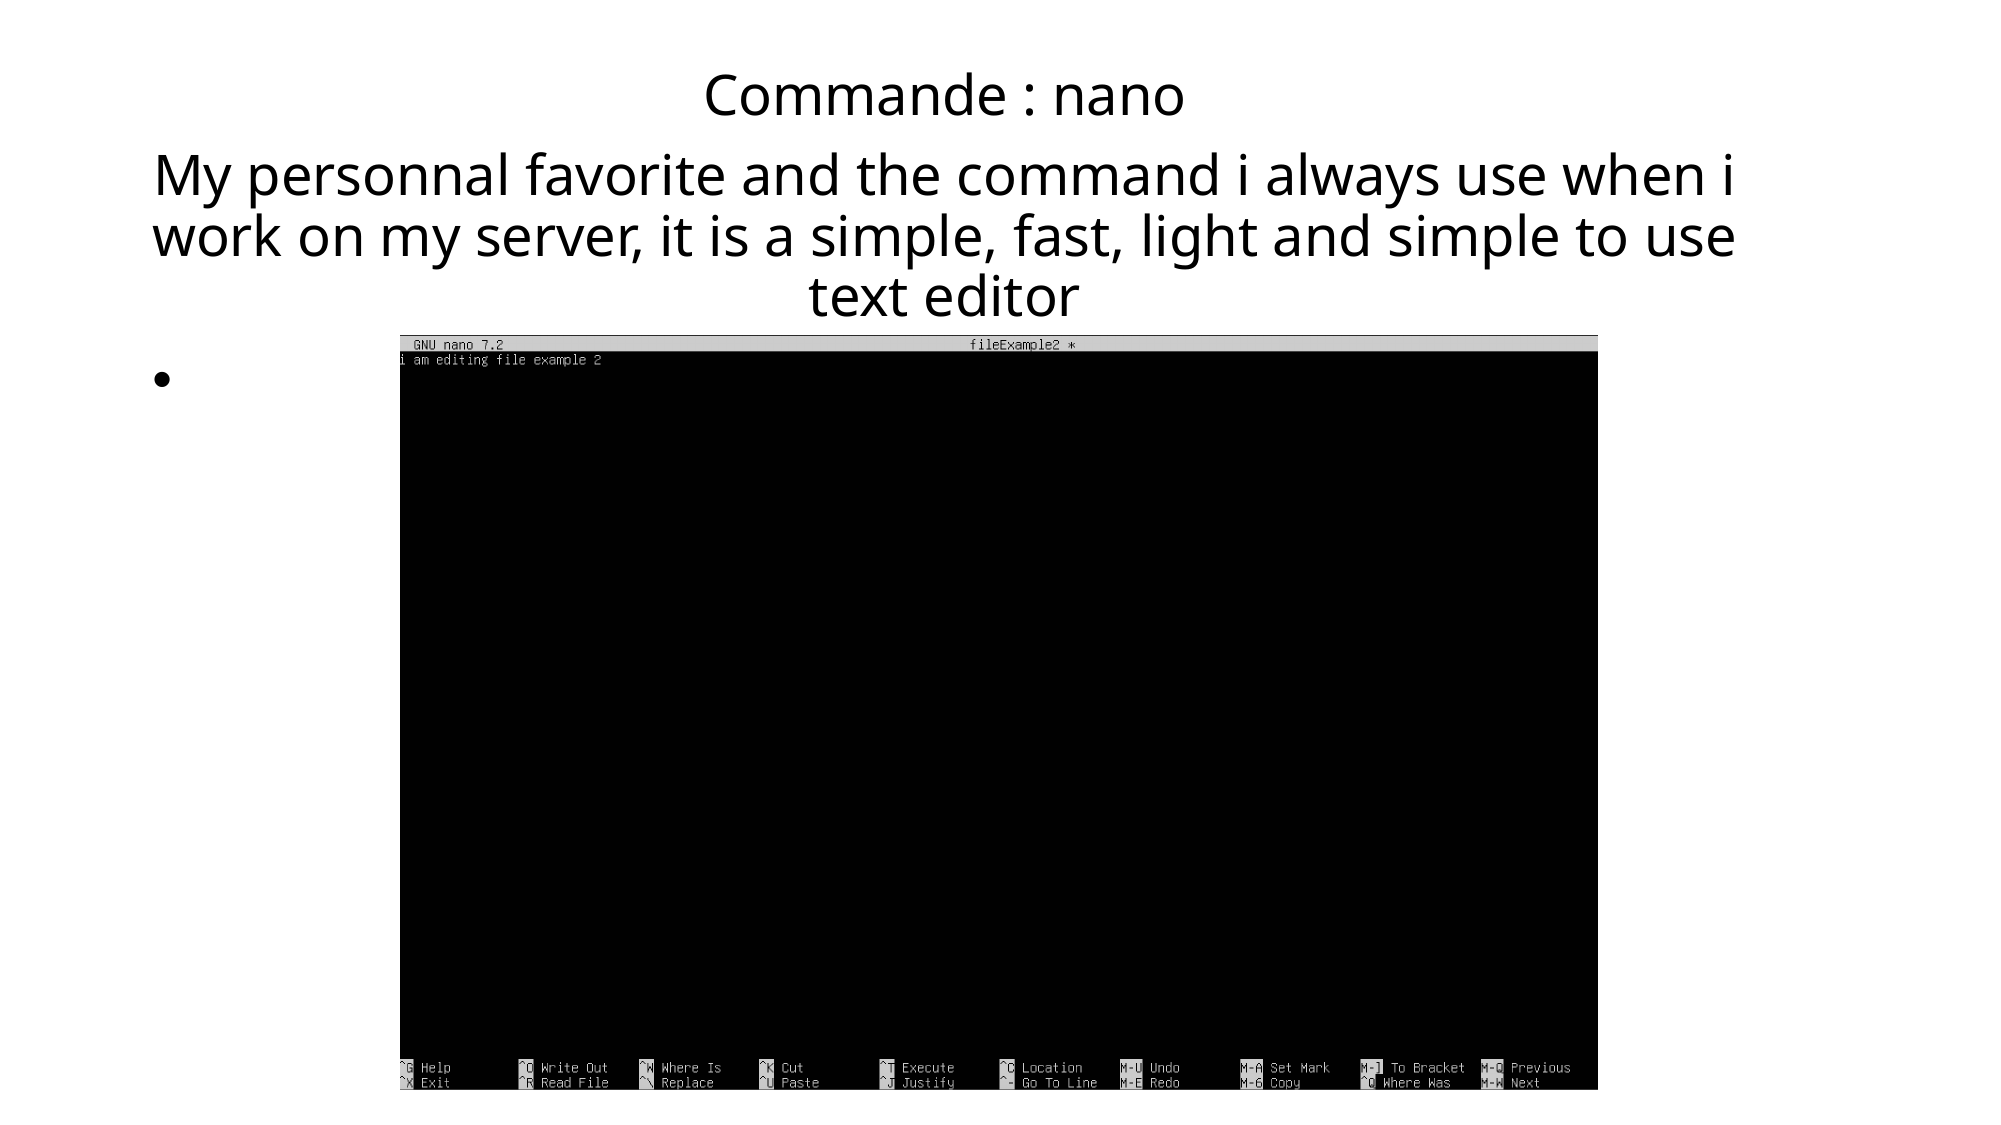

# Commande : nano
My personnal favorite and the command i always use when i work on my server, it is a simple, fast, light and simple to use text editor